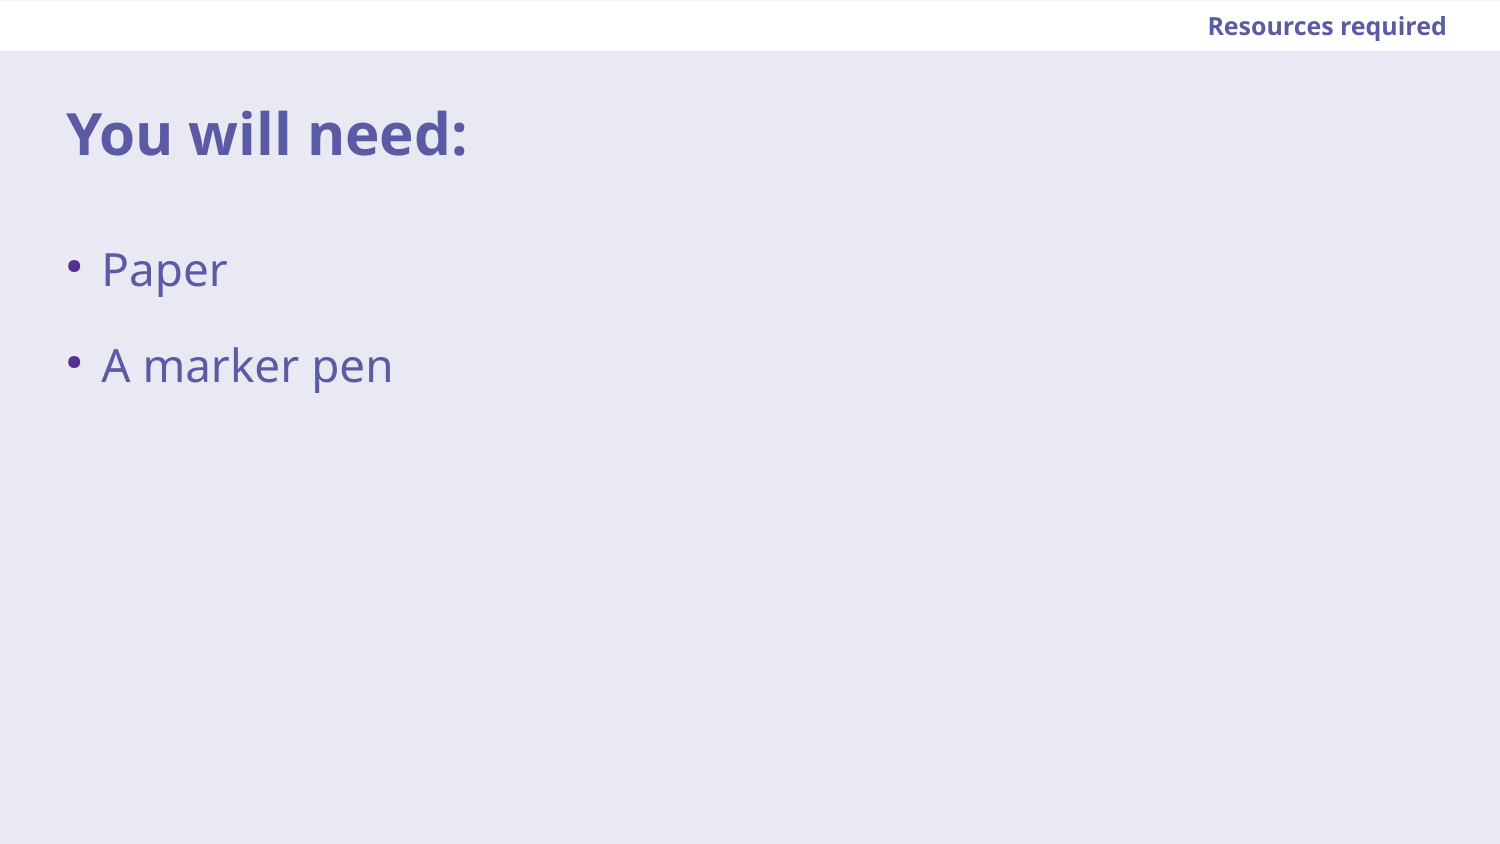

# Resources required
You will need:
Paper
A marker pen